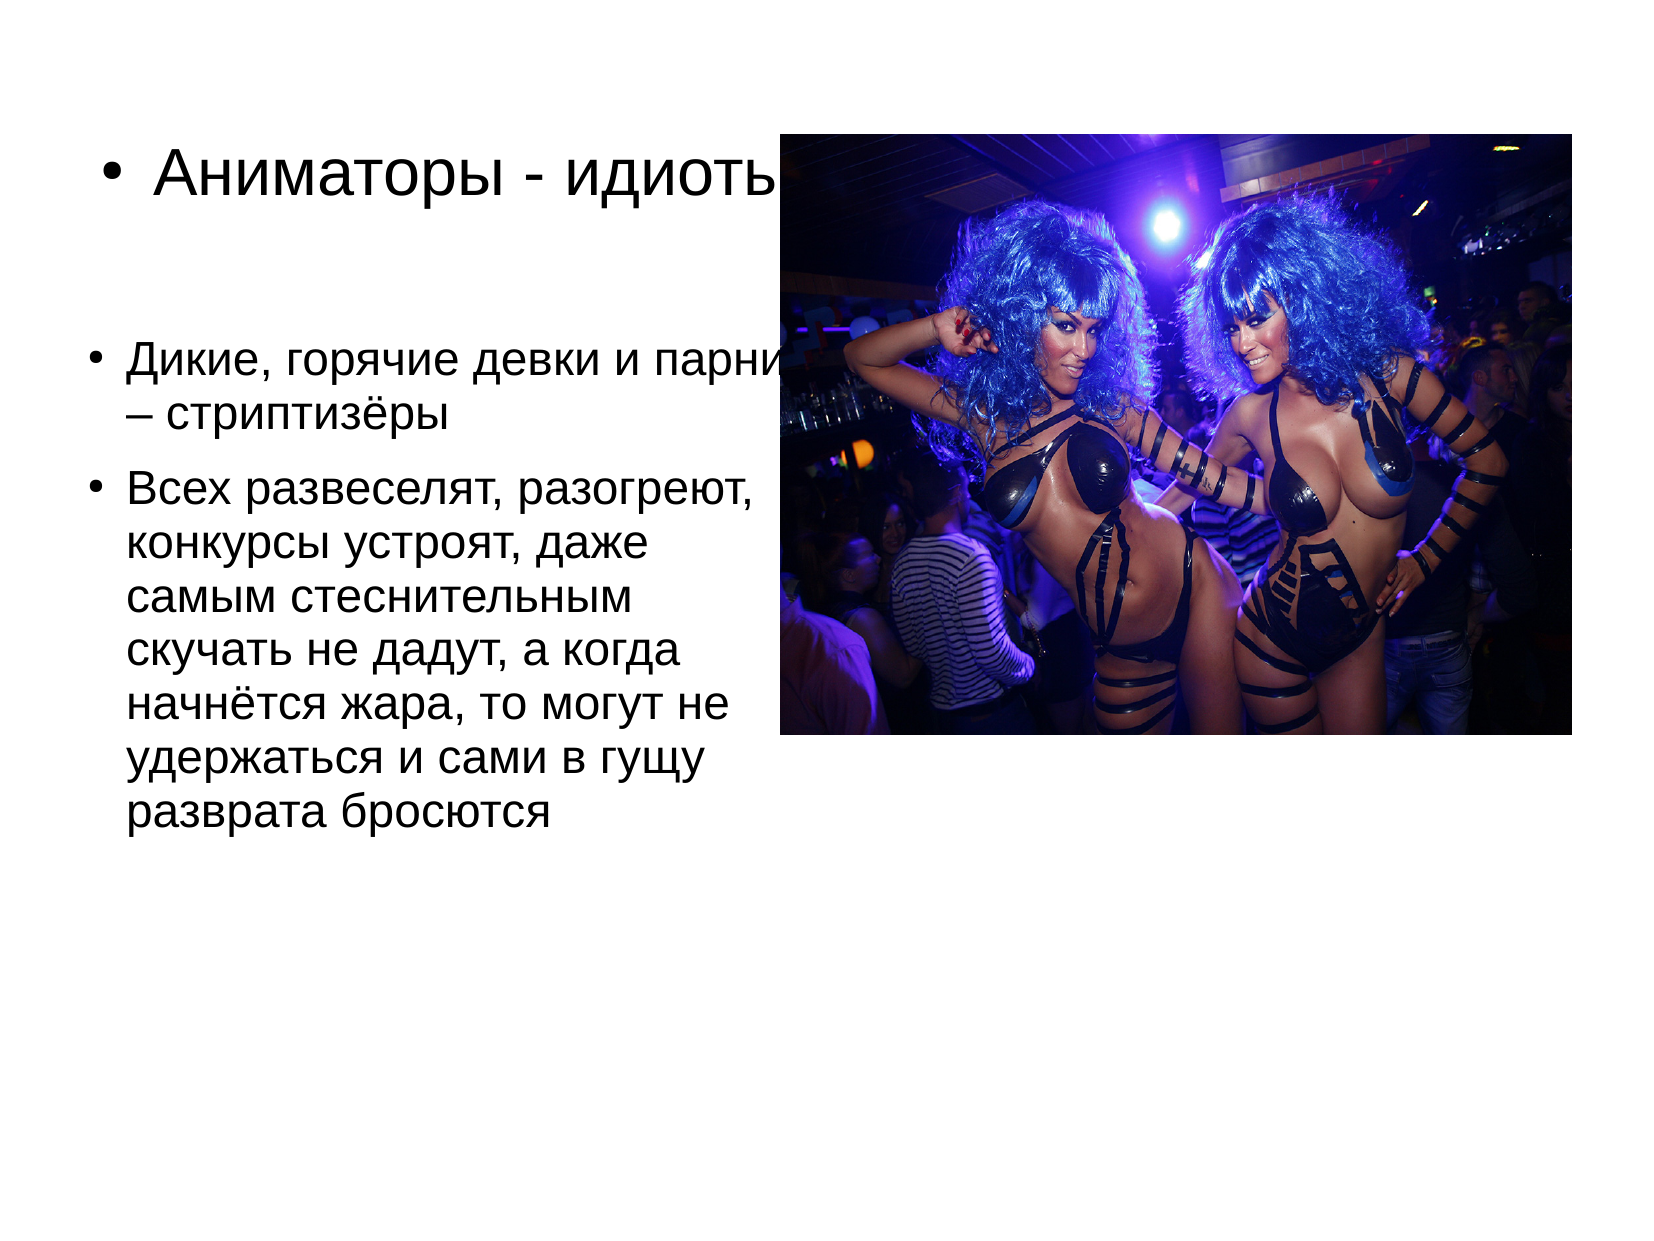

# Аниматоры - идиоты
Дикие, горячие девки и парни – стриптизёры
Всех развеселят, разогреют, конкурсы устроят, даже самым стеснительным скучать не дадут, а когда начнётся жара, то могут не удержаться и сами в гущу разврата бросются